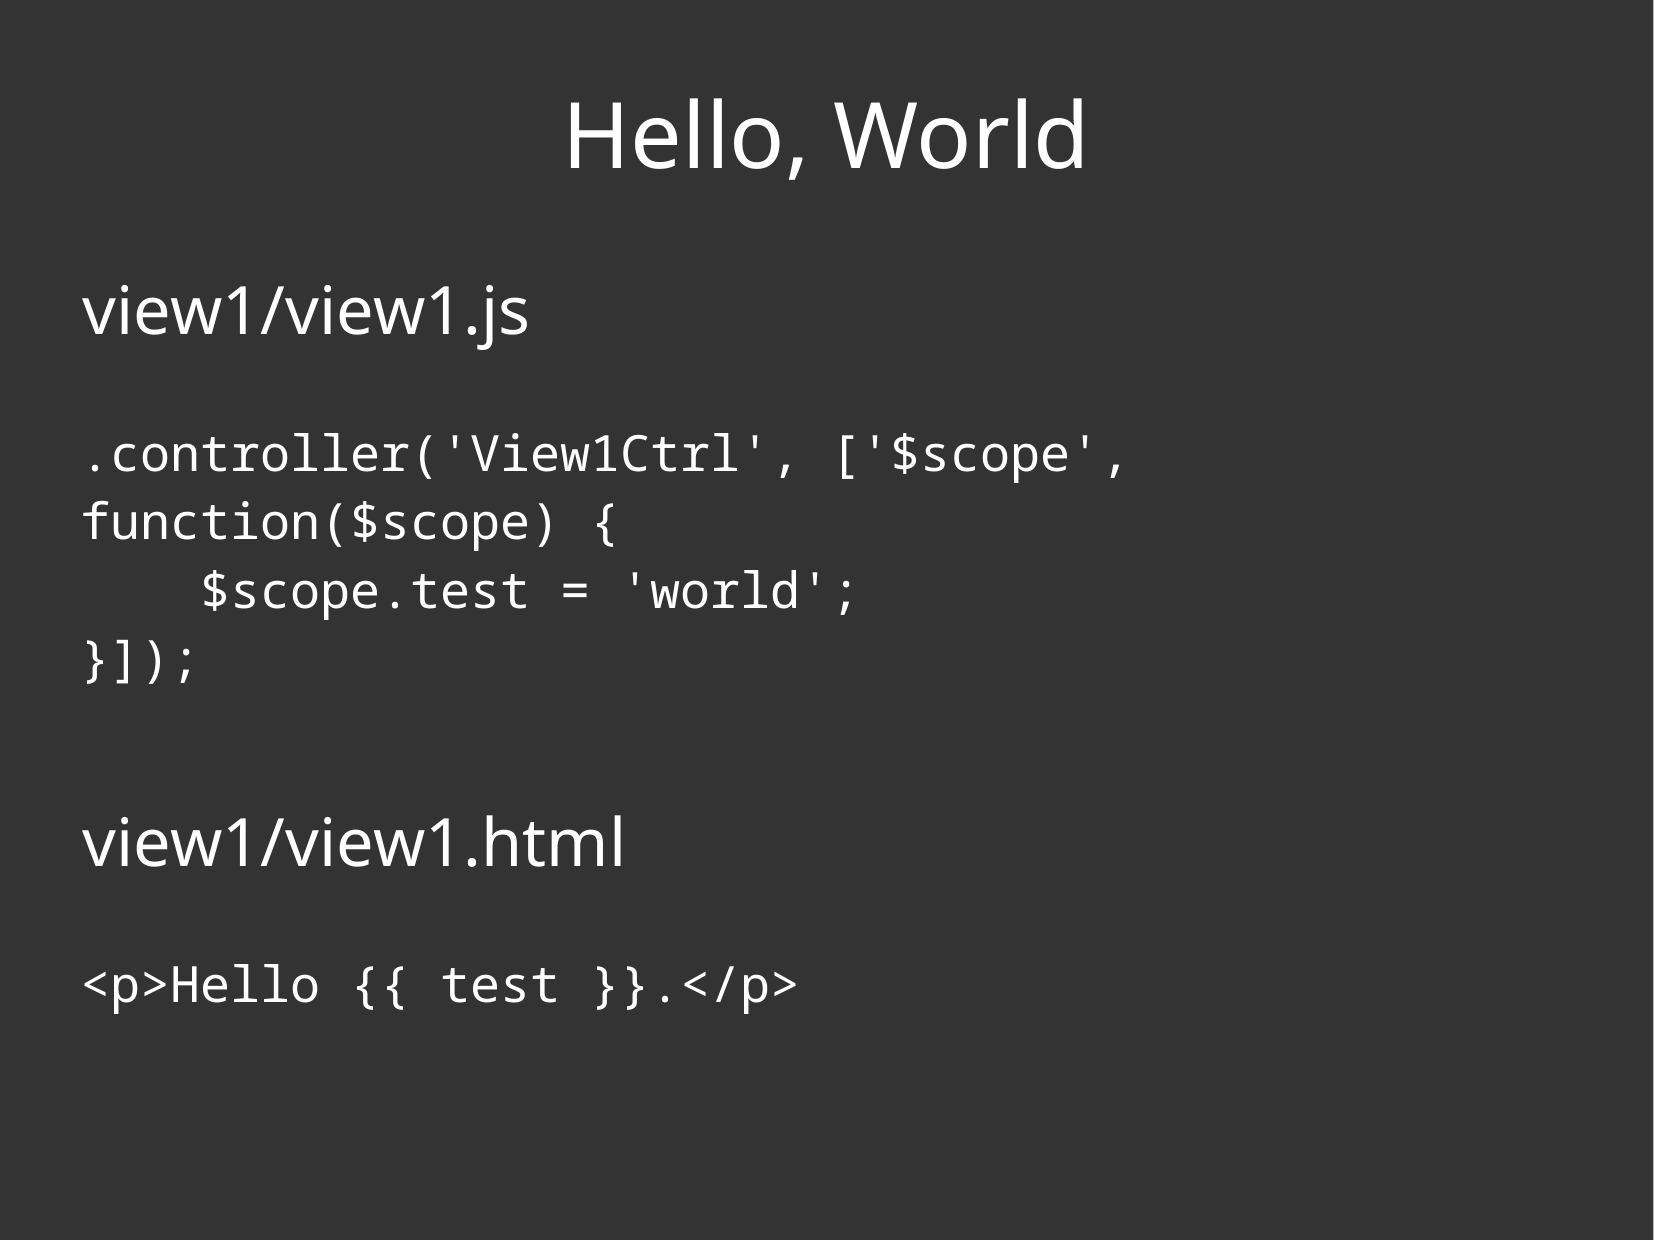

# Hello, World
view1/view1.js
.controller('View1Ctrl', ['$scope', function($scope) {
 $scope.test = 'world';
}]);
view1/view1.html
<p>Hello {{ test }}.</p>